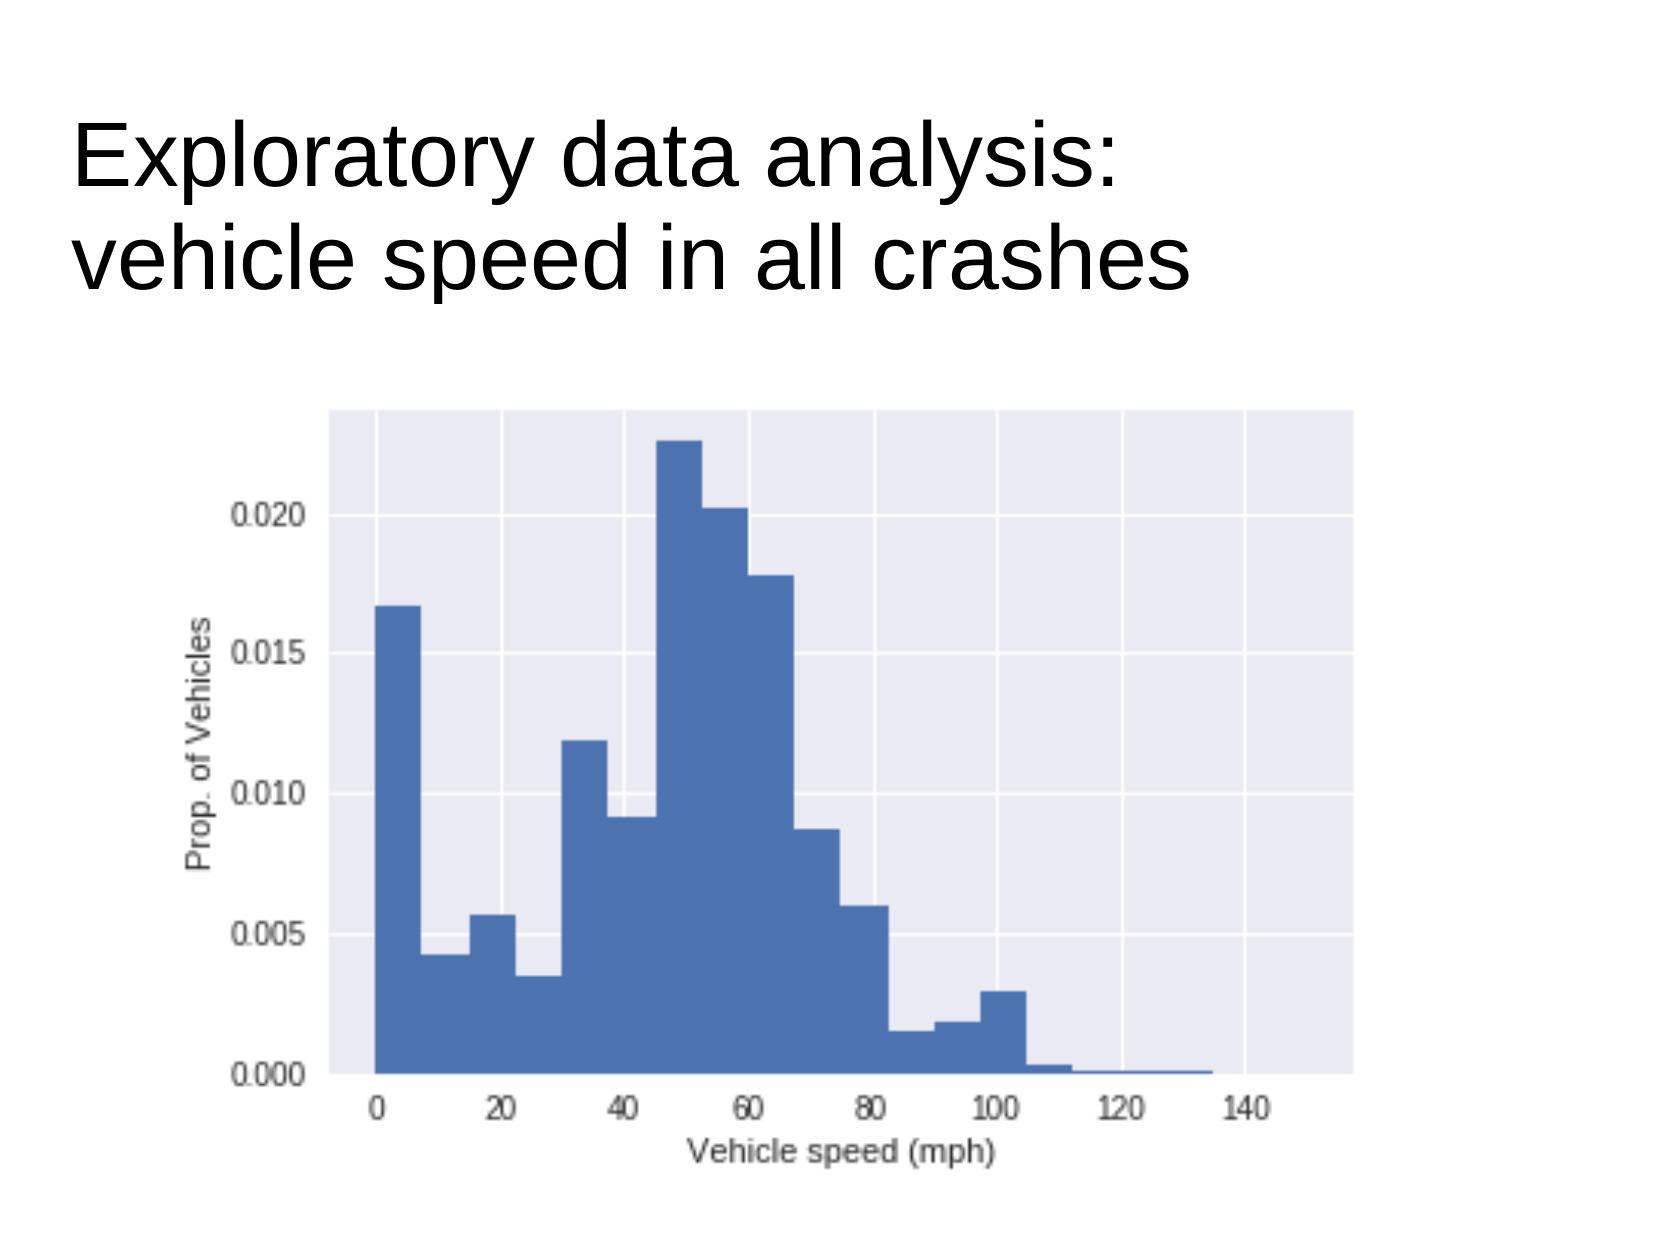

# Exploratory data analysis: vehicle speed in all crashes